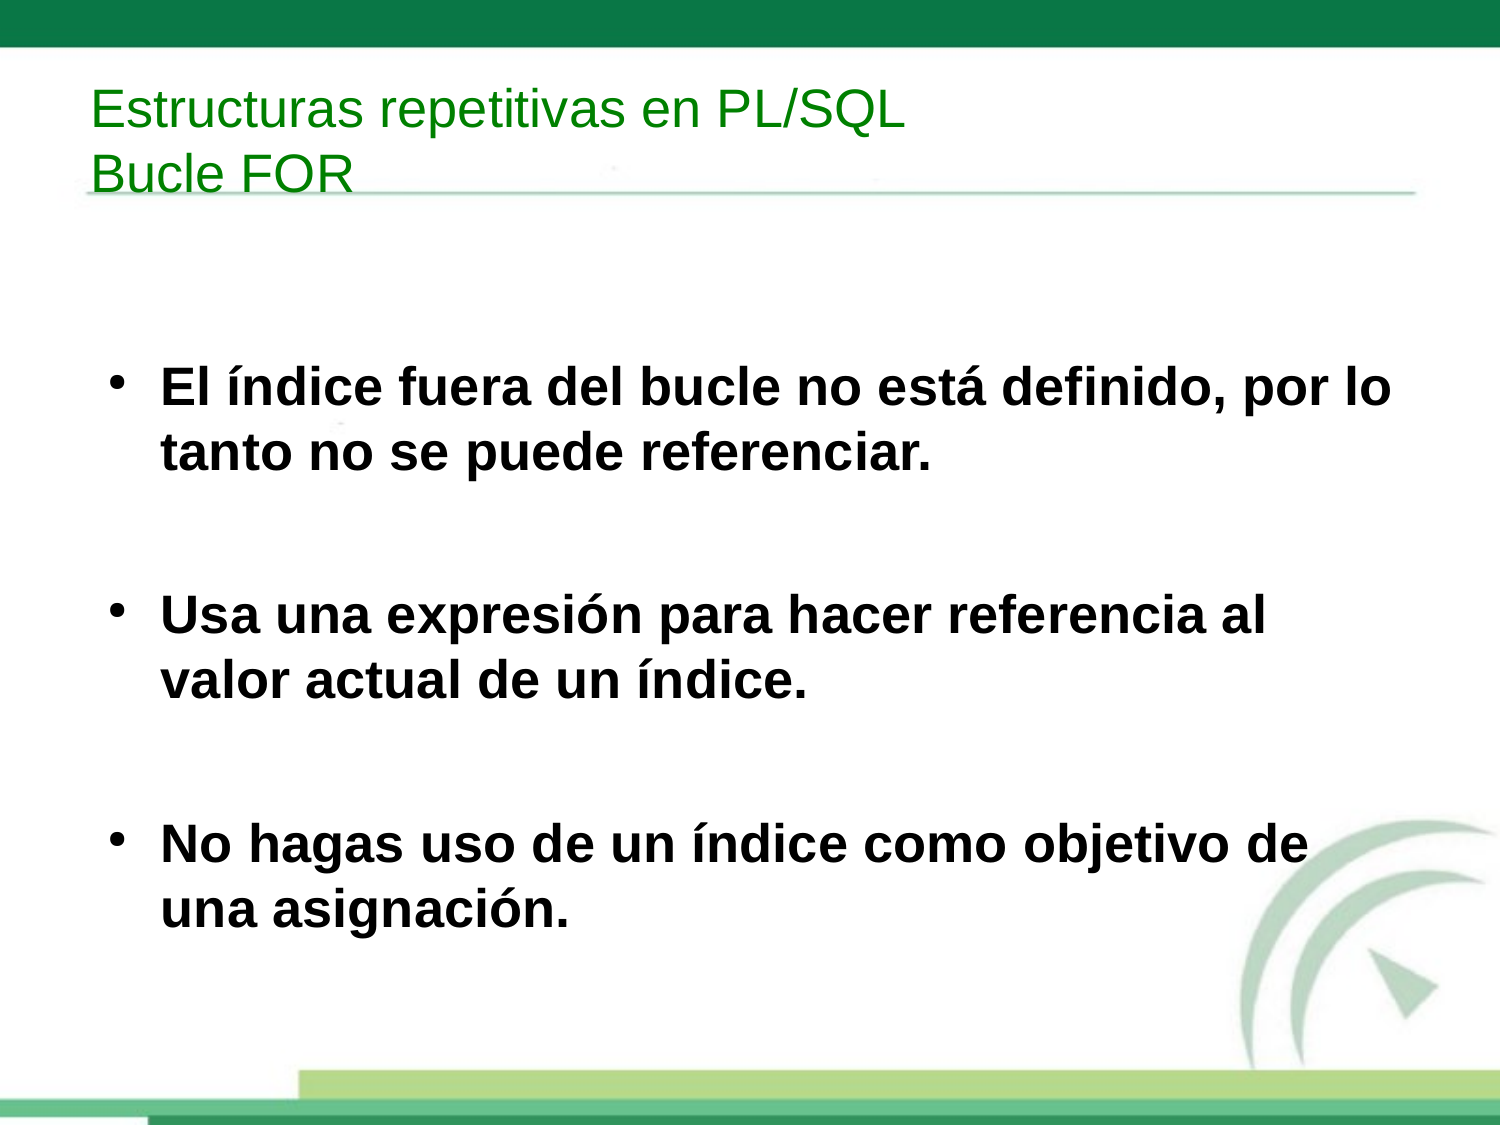

# Estructuras repetitivas en PL/SQL Bucle FOR
El índice fuera del bucle no está definido, por lo tanto no se puede referenciar.
Usa una expresión para hacer referencia al valor actual de un índice.
No hagas uso de un índice como objetivo de una asignación.